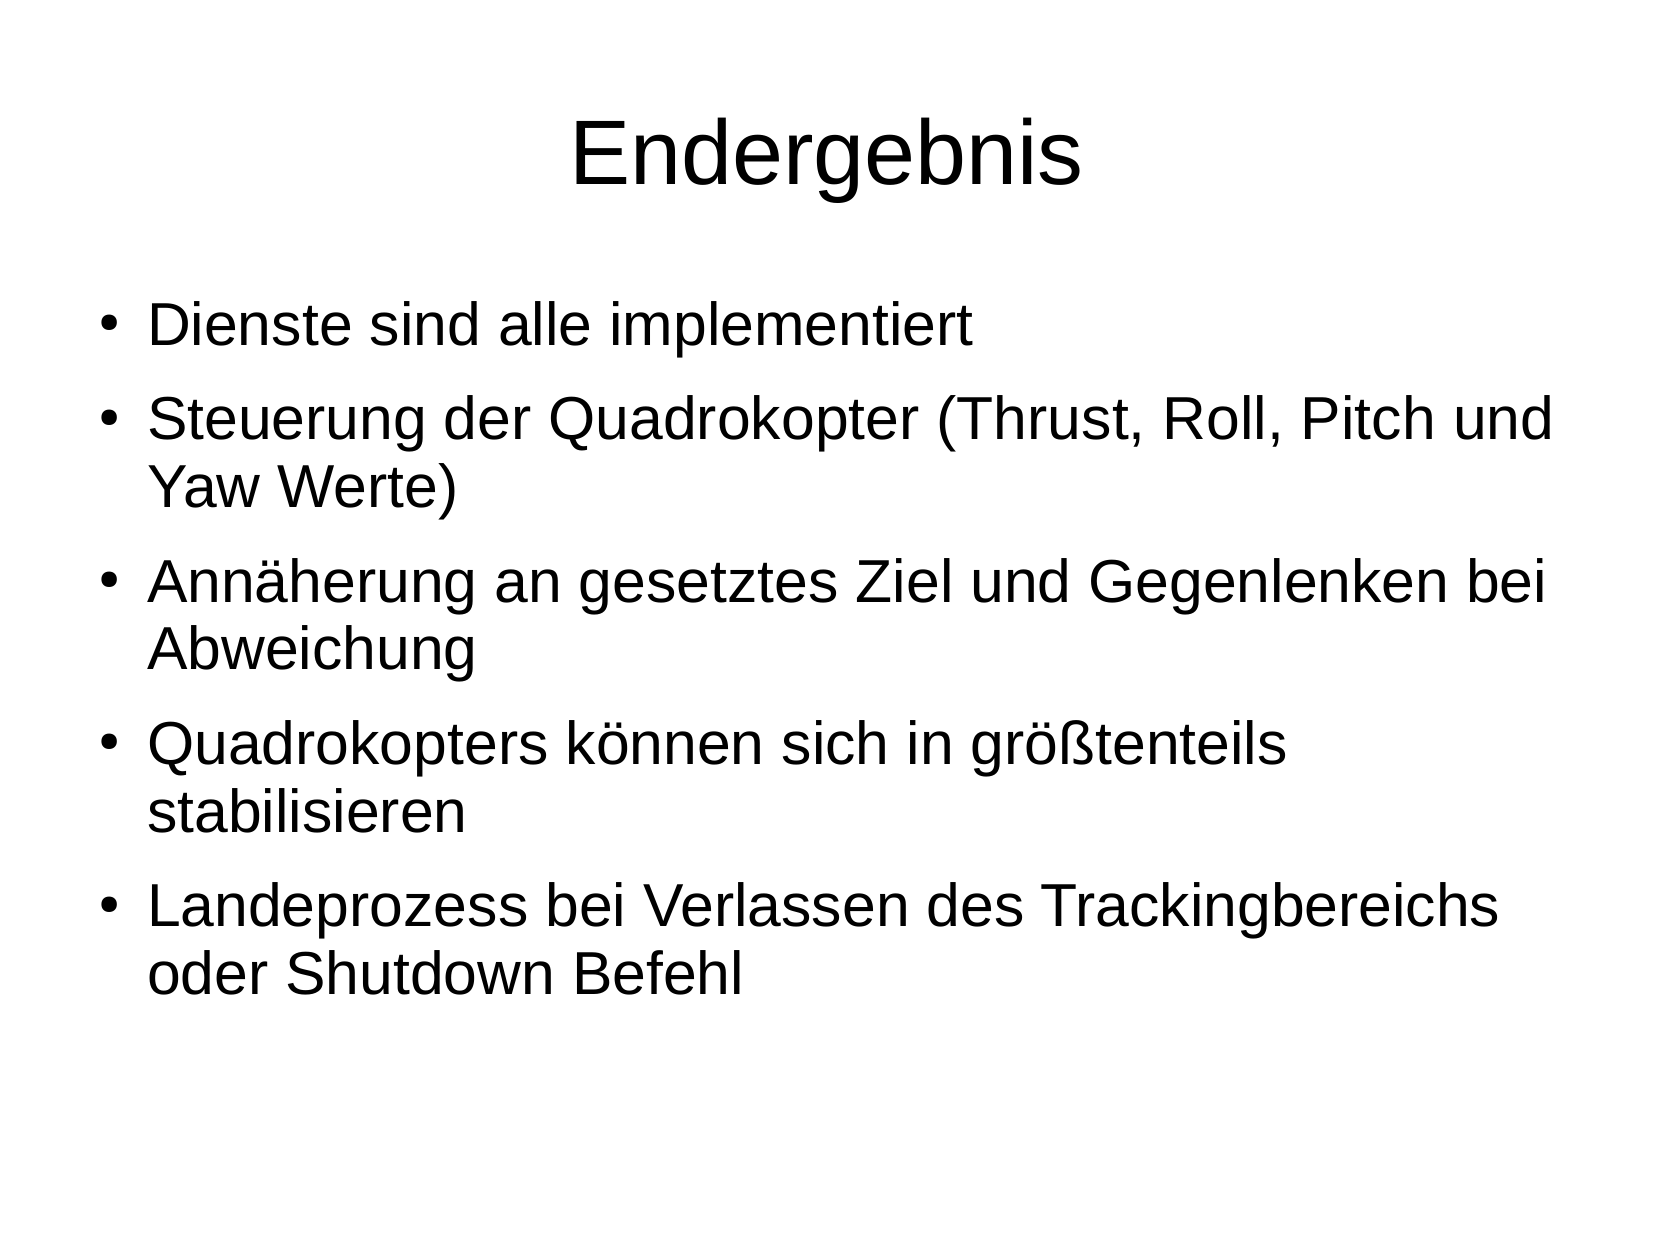

# Endergebnis
Dienste sind alle implementiert
Steuerung der Quadrokopter (Thrust, Roll, Pitch und Yaw Werte)
Annäherung an gesetztes Ziel und Gegenlenken bei Abweichung
Quadrokopters können sich in größtenteils stabilisieren
Landeprozess bei Verlassen des Trackingbereichs oder Shutdown Befehl